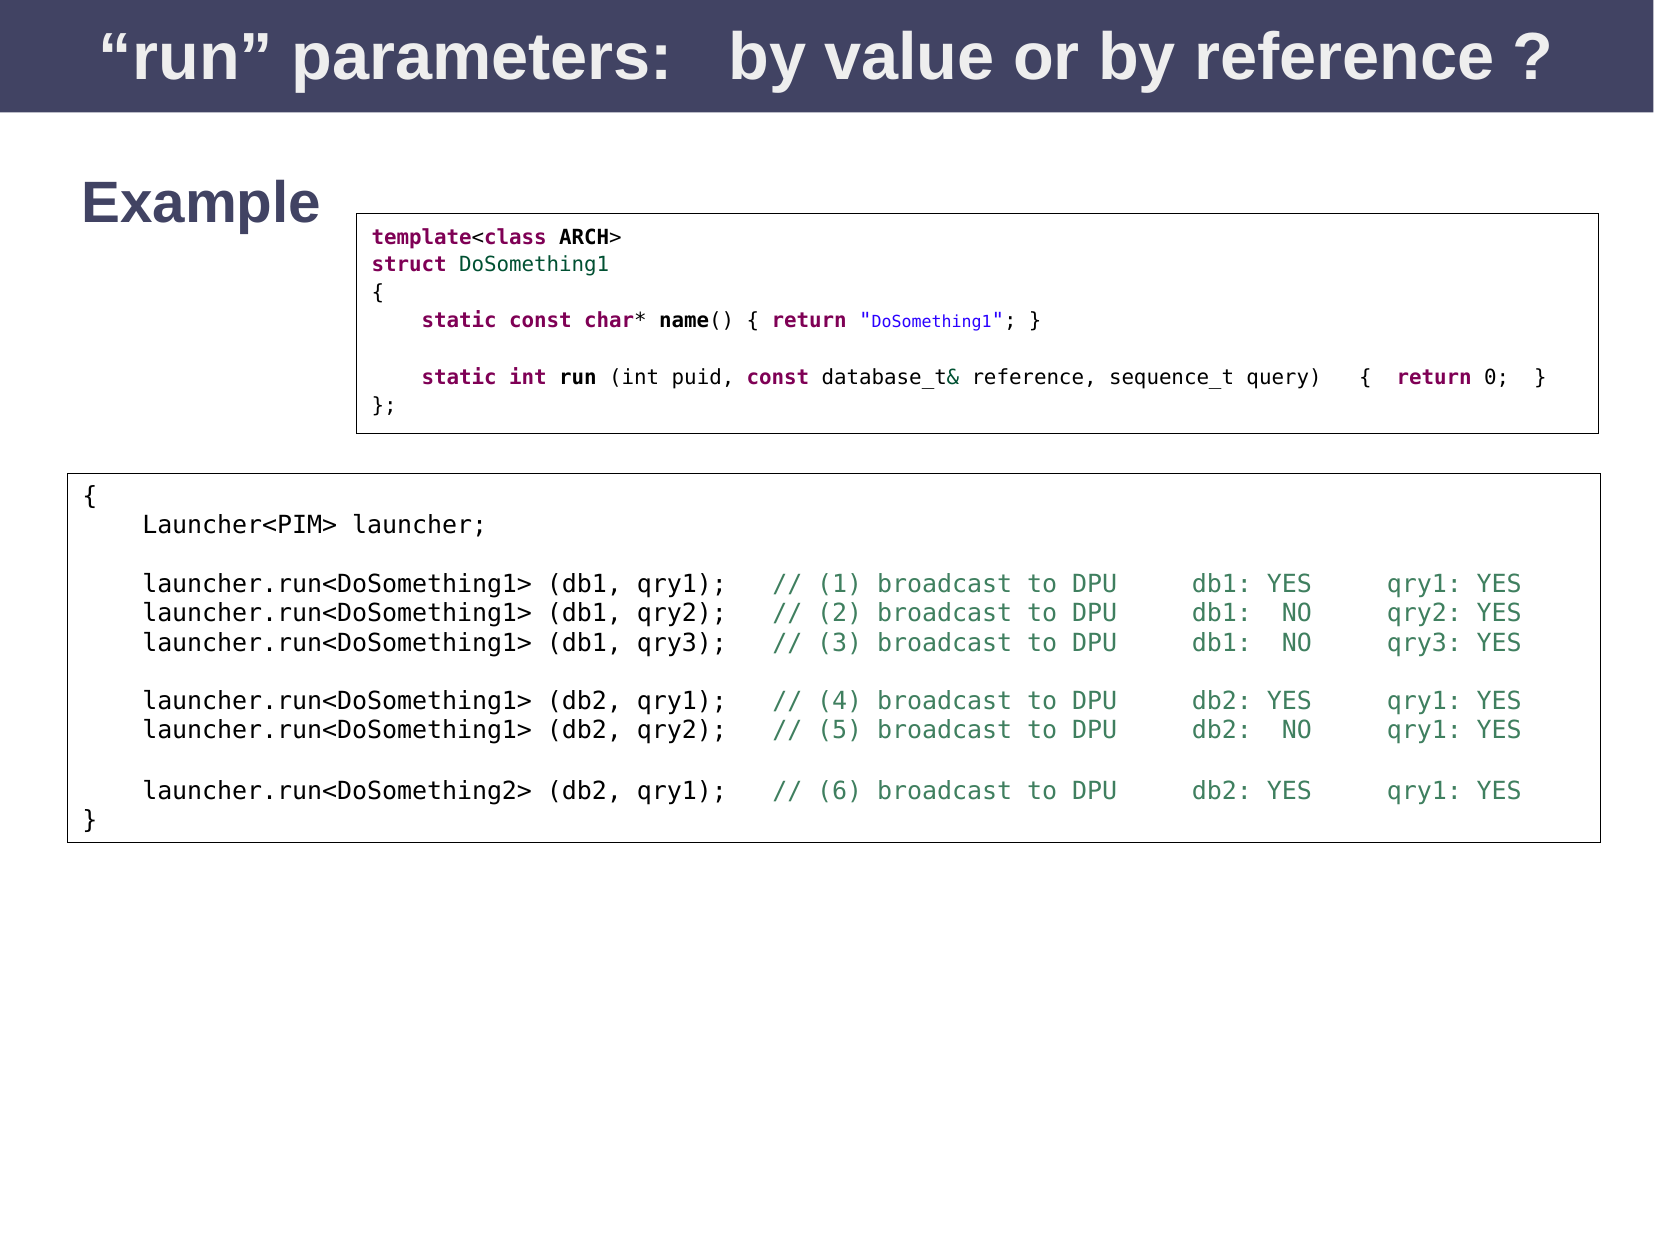

“run” parameters: by value or by reference ?
Example
template<class ARCH>
struct DoSomething1
{
 static const char* name() { return "DoSomething1"; }
 static int run (int puid, const database_t& reference, sequence_t query) { return 0; }
};
{
 Launcher<PIM> launcher;
 launcher.run<DoSomething1> (db1, qry1); // (1) broadcast to DPU db1: YES qry1: YES
 launcher.run<DoSomething1> (db1, qry2); // (2) broadcast to DPU db1: NO qry2: YES
 launcher.run<DoSomething1> (db1, qry3); // (3) broadcast to DPU db1: NO qry3: YES
 launcher.run<DoSomething1> (db2, qry1); // (4) broadcast to DPU db2: YES qry1: YES
 launcher.run<DoSomething1> (db2, qry2); // (5) broadcast to DPU db2: NO qry1: YES
 launcher.run<DoSomething2> (db2, qry1); // (6) broadcast to DPU db2: YES qry1: YES
}